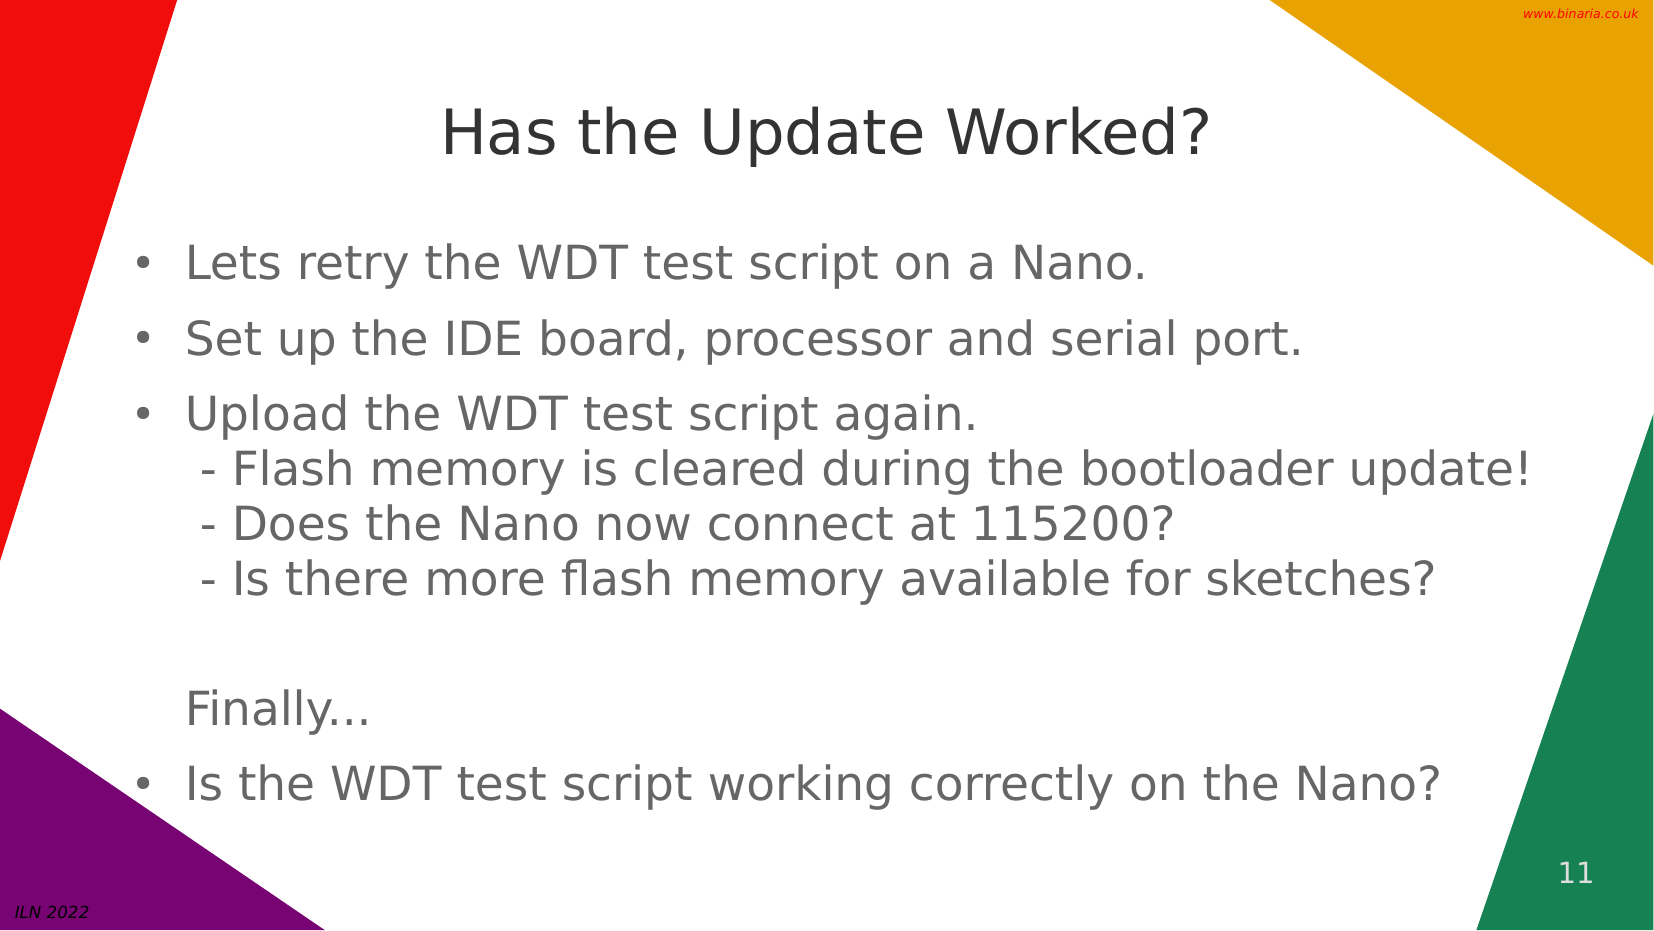

www.binaria.co.uk
# Has the Update Worked?
Lets retry the WDT test script on a Nano.
Set up the IDE board, processor and serial port.
Upload the WDT test script again.
 - Flash memory is cleared during the bootloader update!
 - Does the Nano now connect at 115200?
 - Is there more flash memory available for sketches?
Finally...
Is the WDT test script working correctly on the Nano?
11
ILN 2022